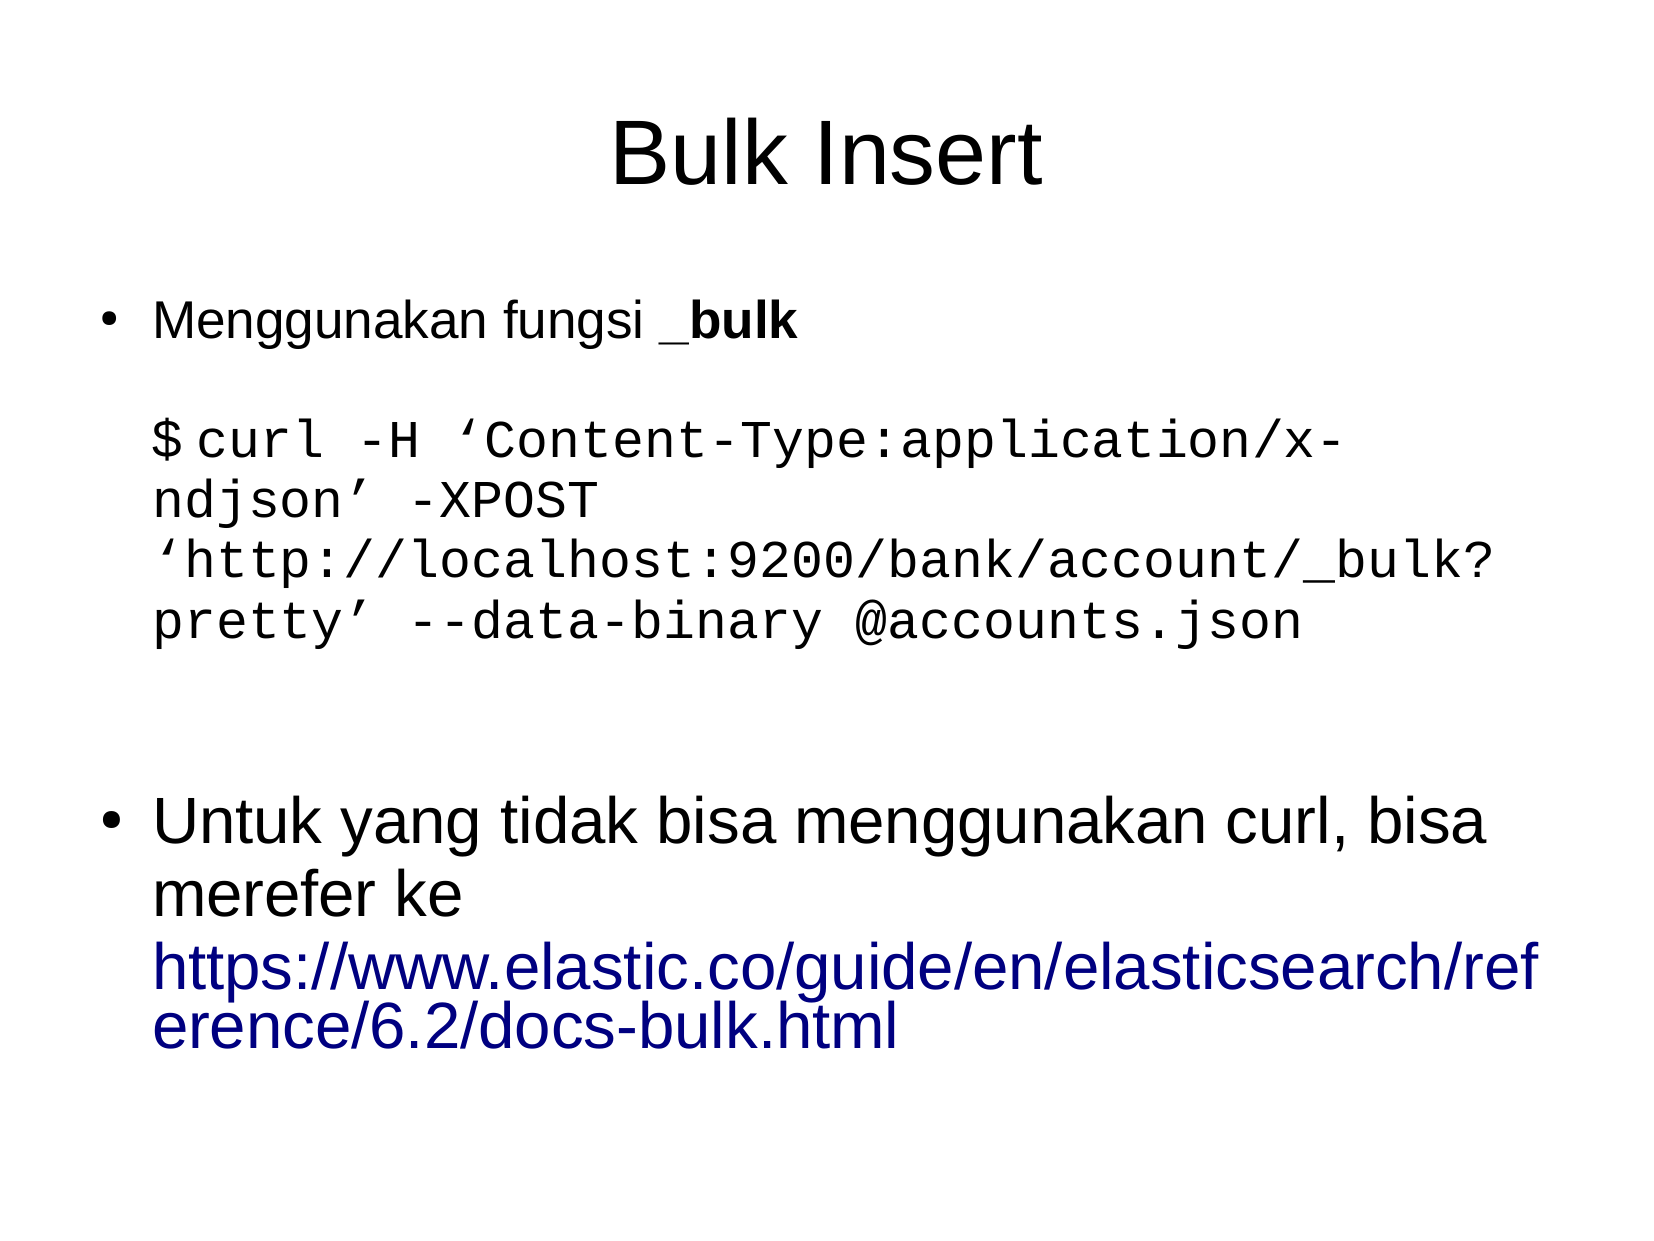

# Bulk Insert
Menggunakan fungsi _bulk
$ curl -H ‘Content-Type:application/x-ndjson’ -XPOST ‘http://localhost:9200/bank/account/_bulk?pretty’ --data-binary @accounts.json
Untuk yang tidak bisa menggunakan curl, bisa merefer ke
https://www.elastic.co/guide/en/elasticsearch/reference/6.2/docs-bulk.html